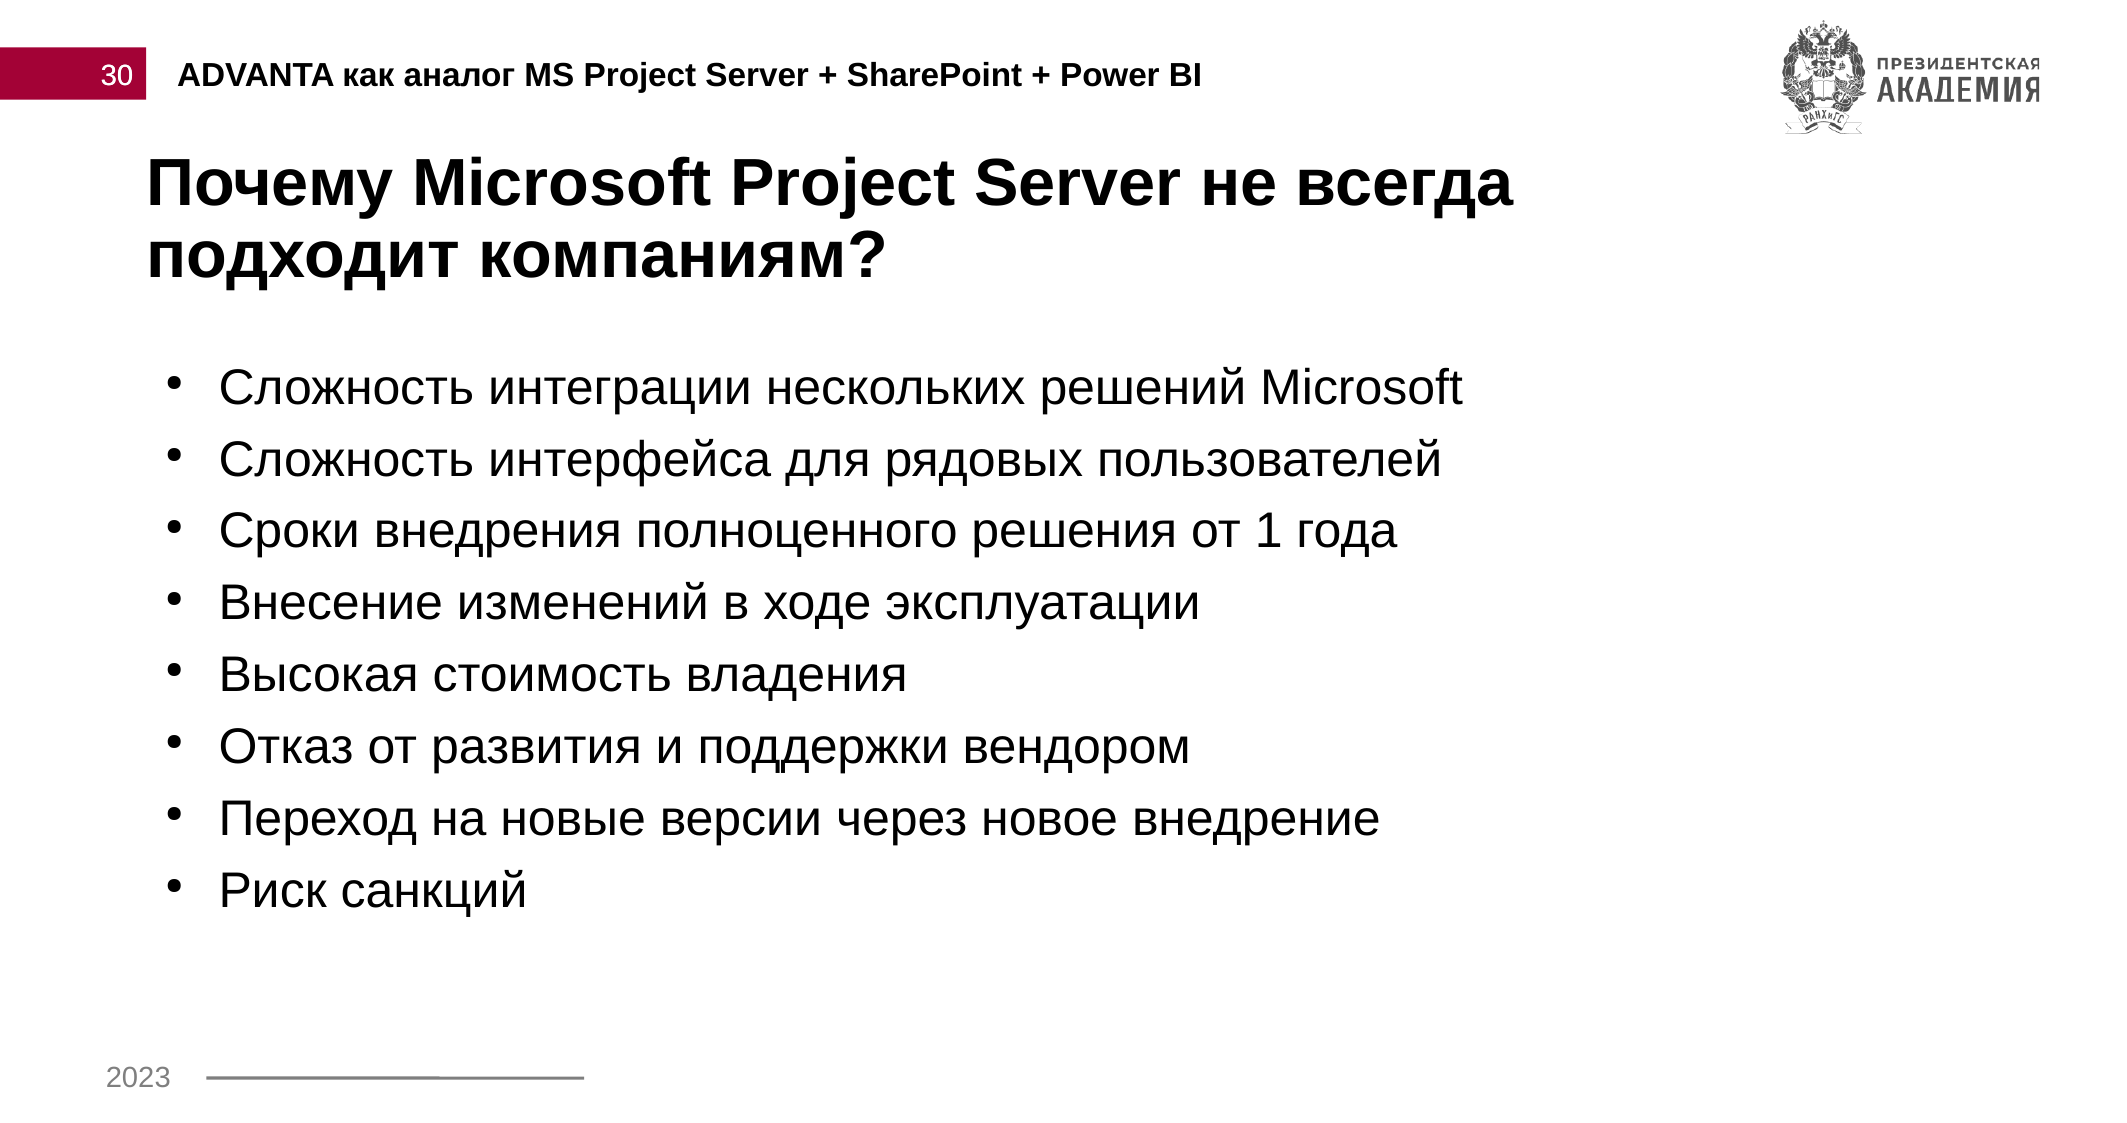

ADVANTA как аналог MS Project Server + SharePoint + Power BI
# Почему Microsoft Project Server не всегда подходит компаниям?
Сложность интеграции нескольких решений Microsoft
Сложность интерфейса для рядовых пользователей
Сроки внедрения полноценного решения от 1 года
Внесение изменений в ходе эксплуатации
Высокая стоимость владения
Отказ от развития и поддержки вендором
Переход на новые версии через новое внедрение
Риск санкций